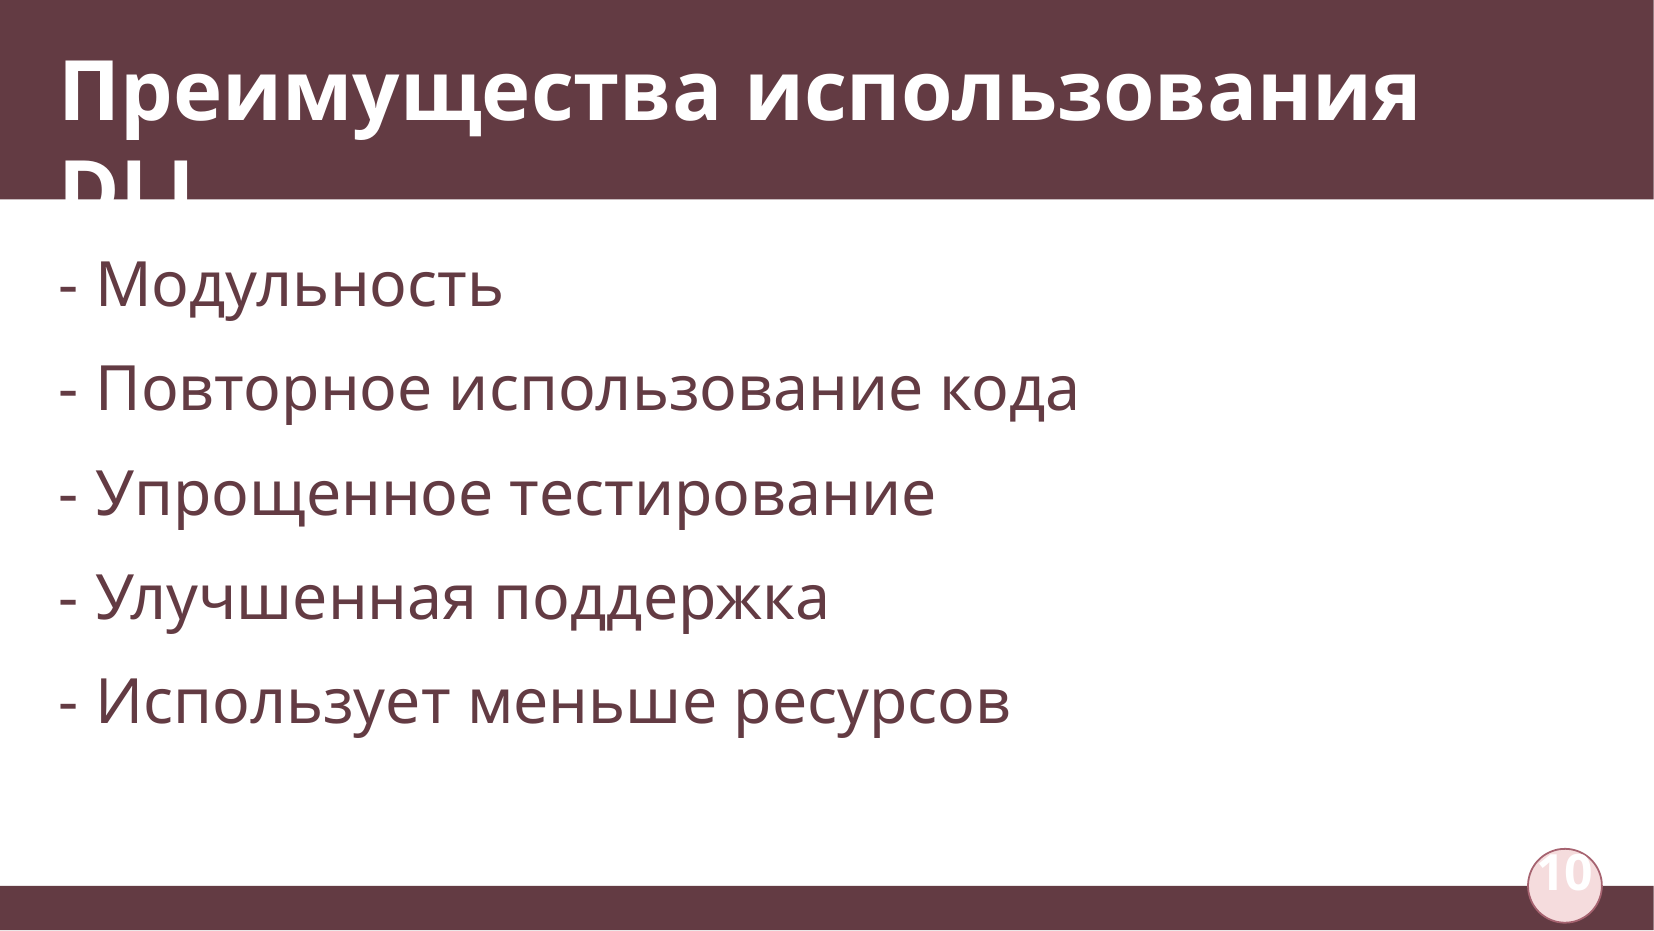

# Преимущества использования DLL
- Модульность
- Повторное использование кода
- Упрощенное тестирование
- Улучшенная поддержка
- Использует меньше ресурсов